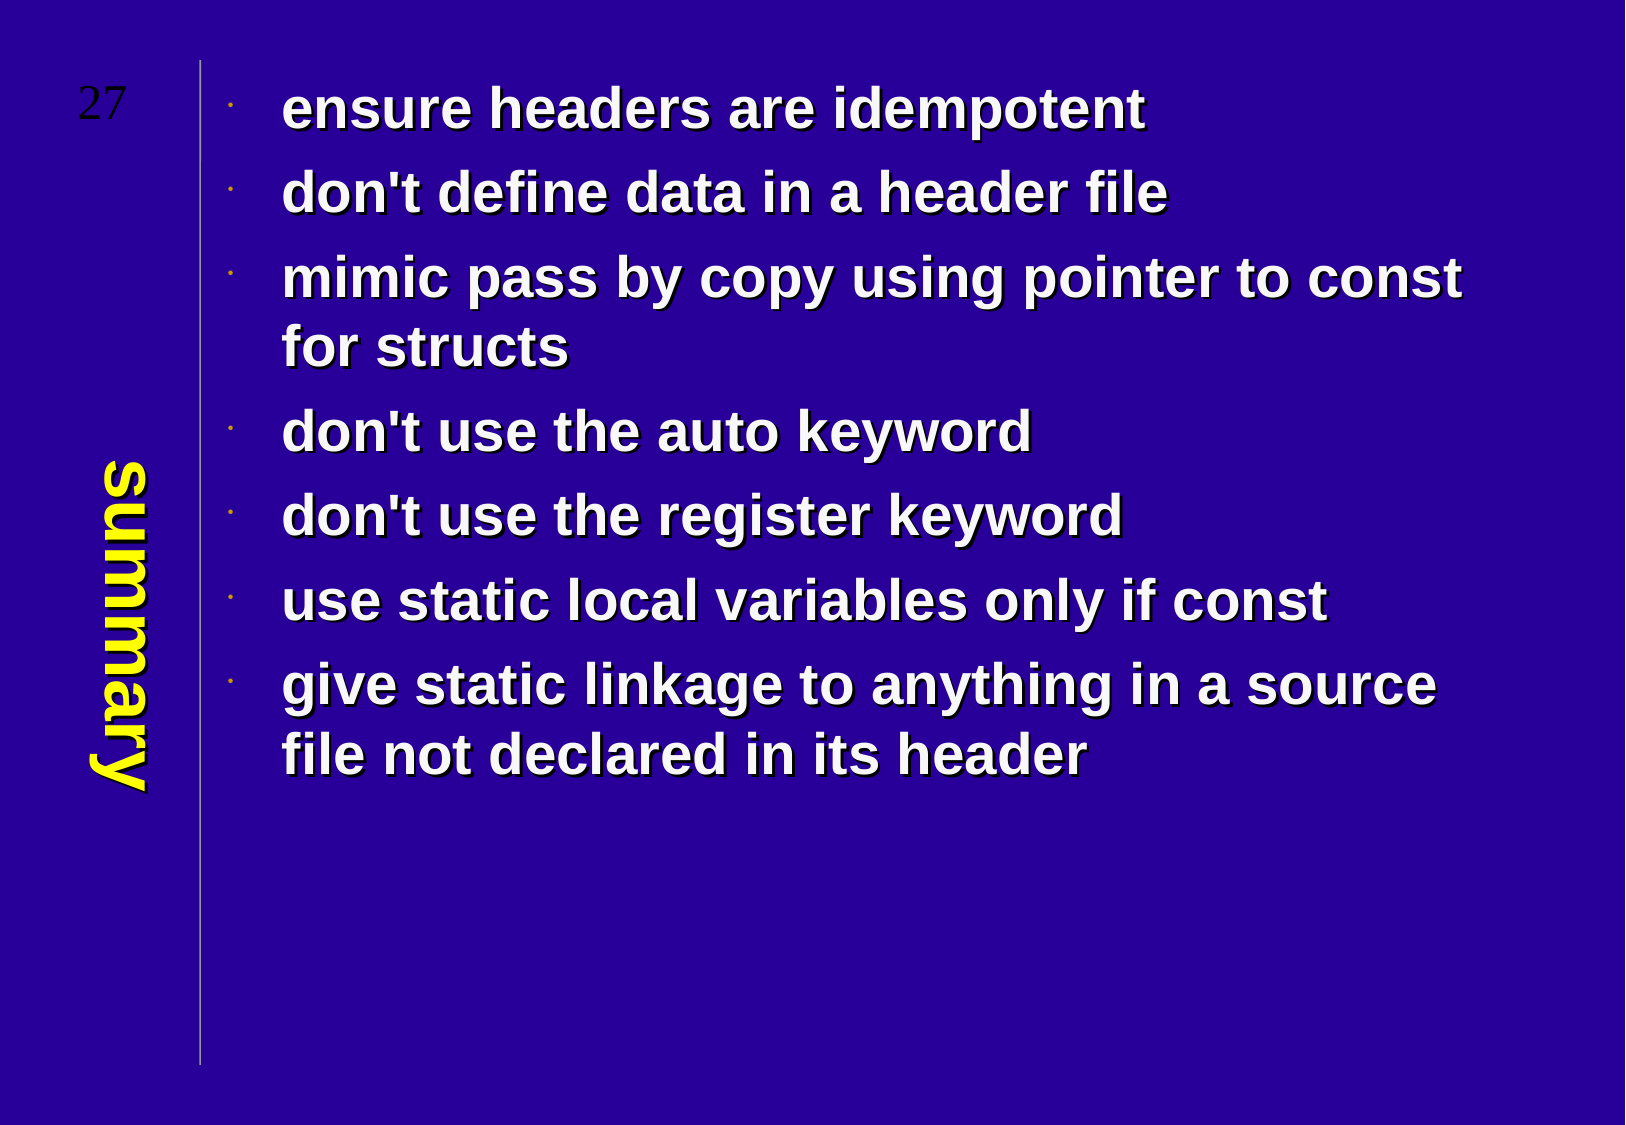

27
ensure headers are idempotent
don't define data in a header file
mimic pass by copy using pointer to const for structs
don't use the auto keyword
don't use the register keyword
use static local variables only if const
give static linkage to anything in a source file not declared in its header
# summary